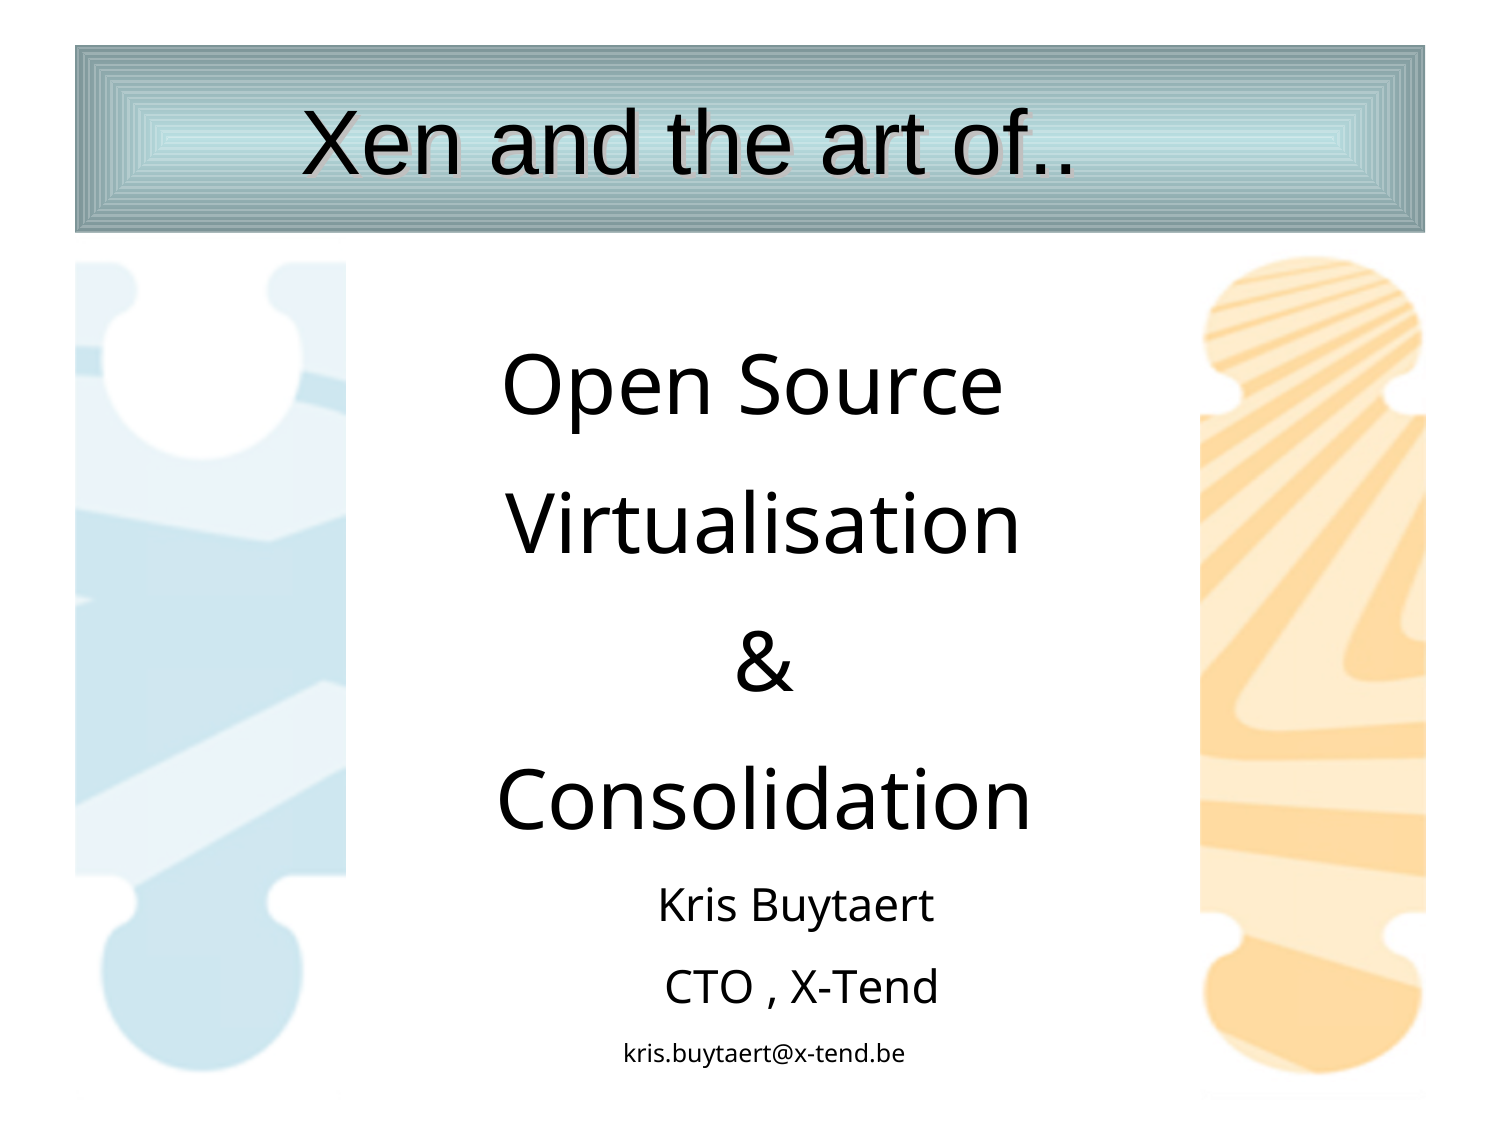

# Xen and the art of..
Open Source
Virtualisation
&
Consolidation
Kris Buytaert
CTO , X-Tend
kris.buytaert@x-tend.be